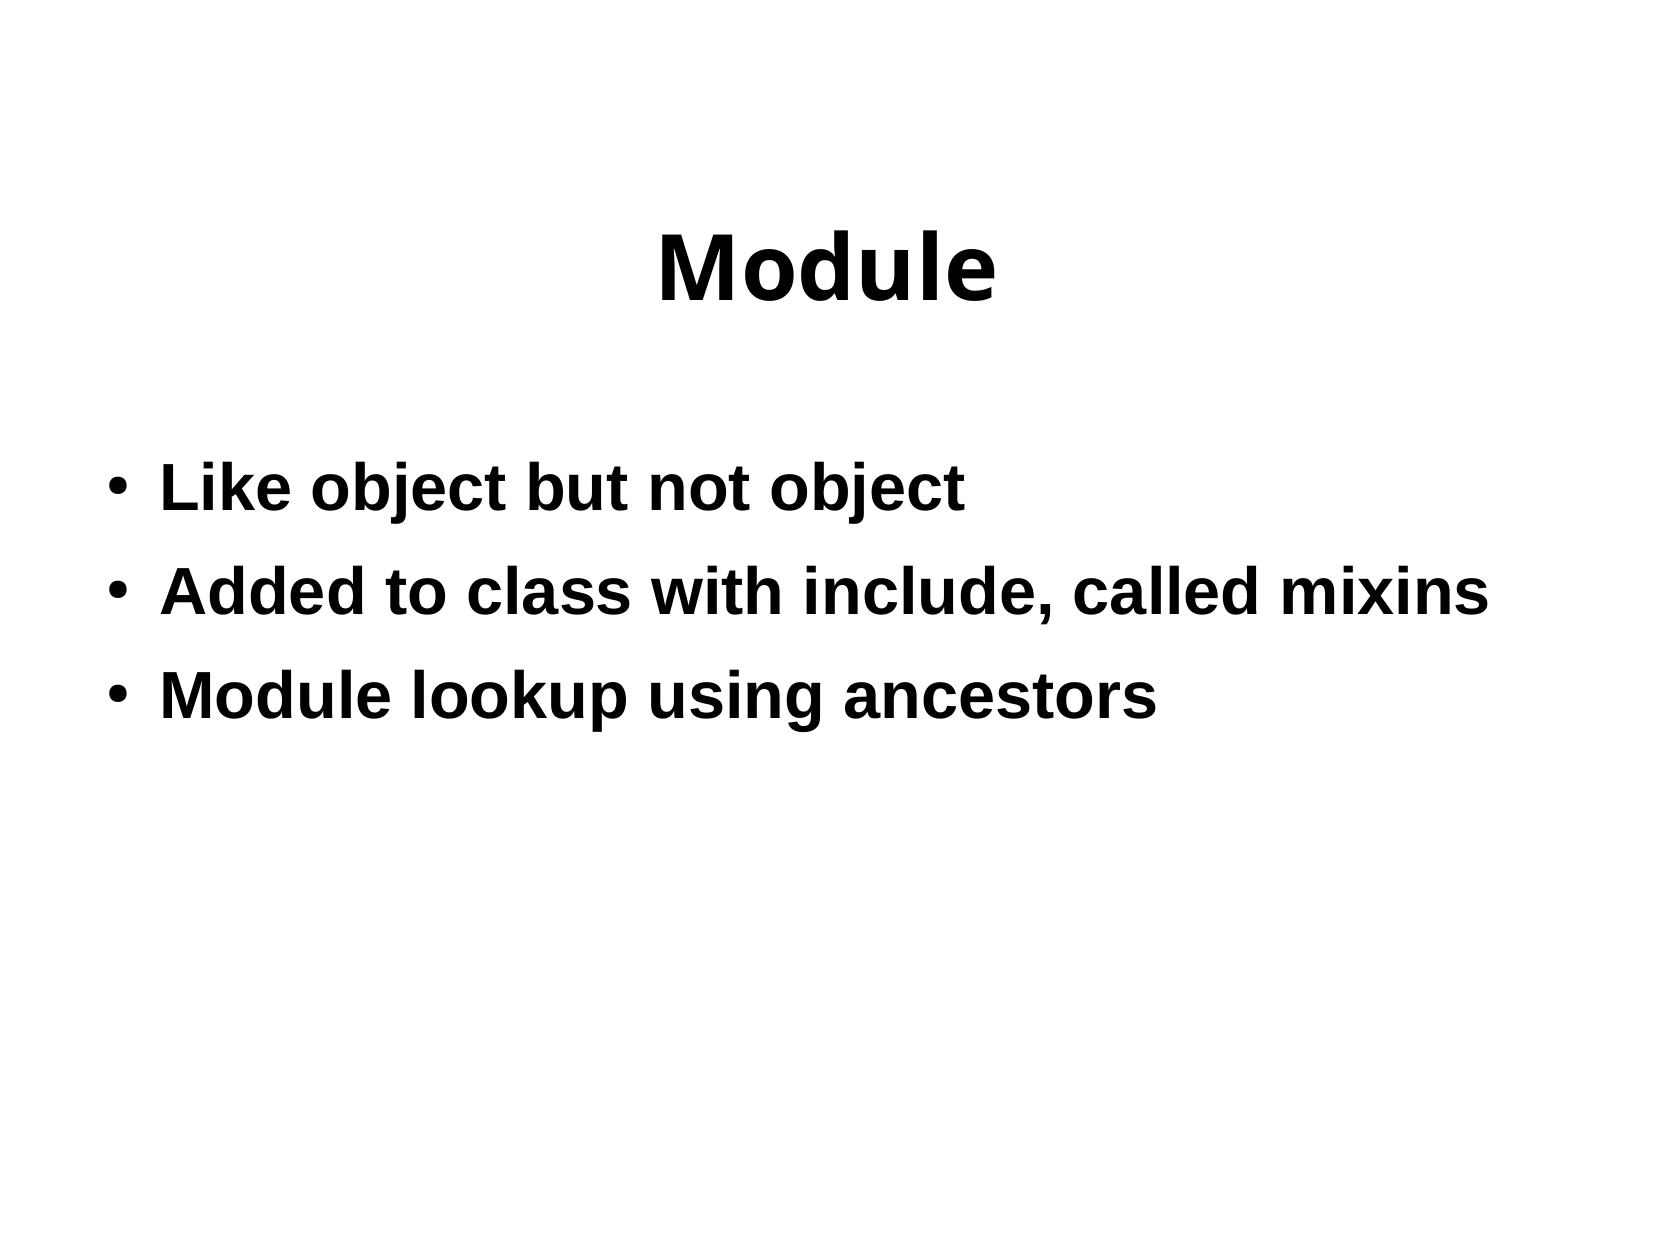

# Module
Like object but not object
Added to class with include, called mixins
Module lookup using ancestors